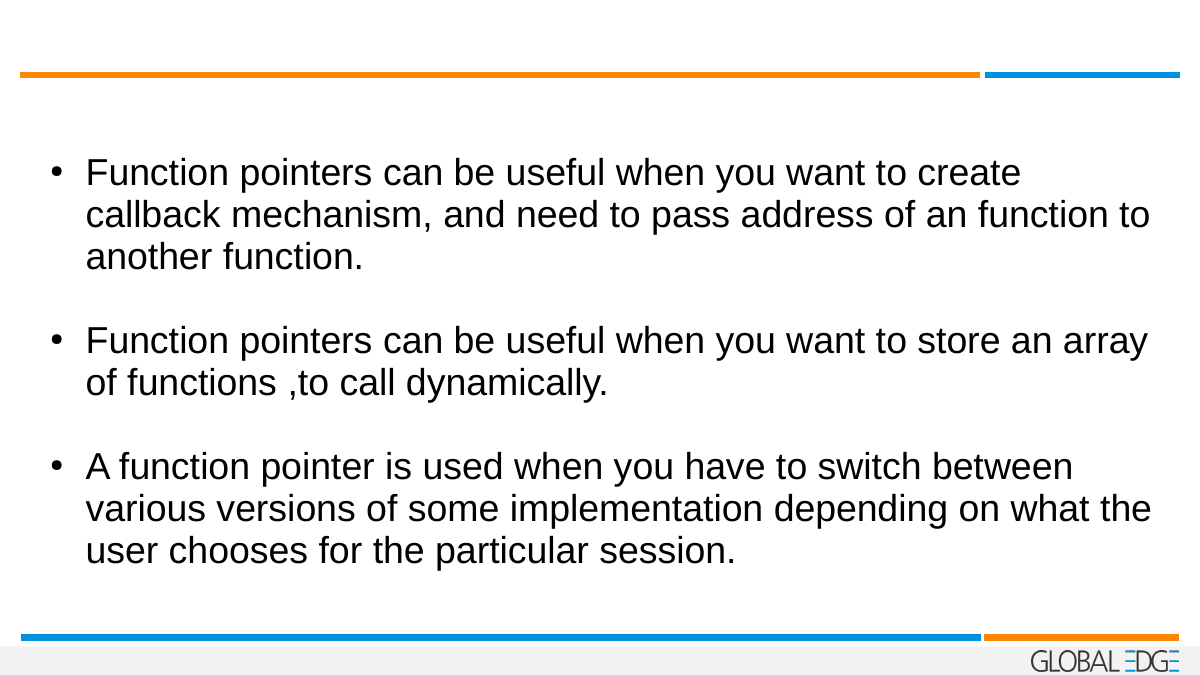

Function pointers can be useful when you want to create callback mechanism, and need to pass address of an function to another function.
Function pointers can be useful when you want to store an array of functions ,to call dynamically.
A function pointer is used when you have to switch between various versions of some implementation depending on what the user chooses for the particular session.